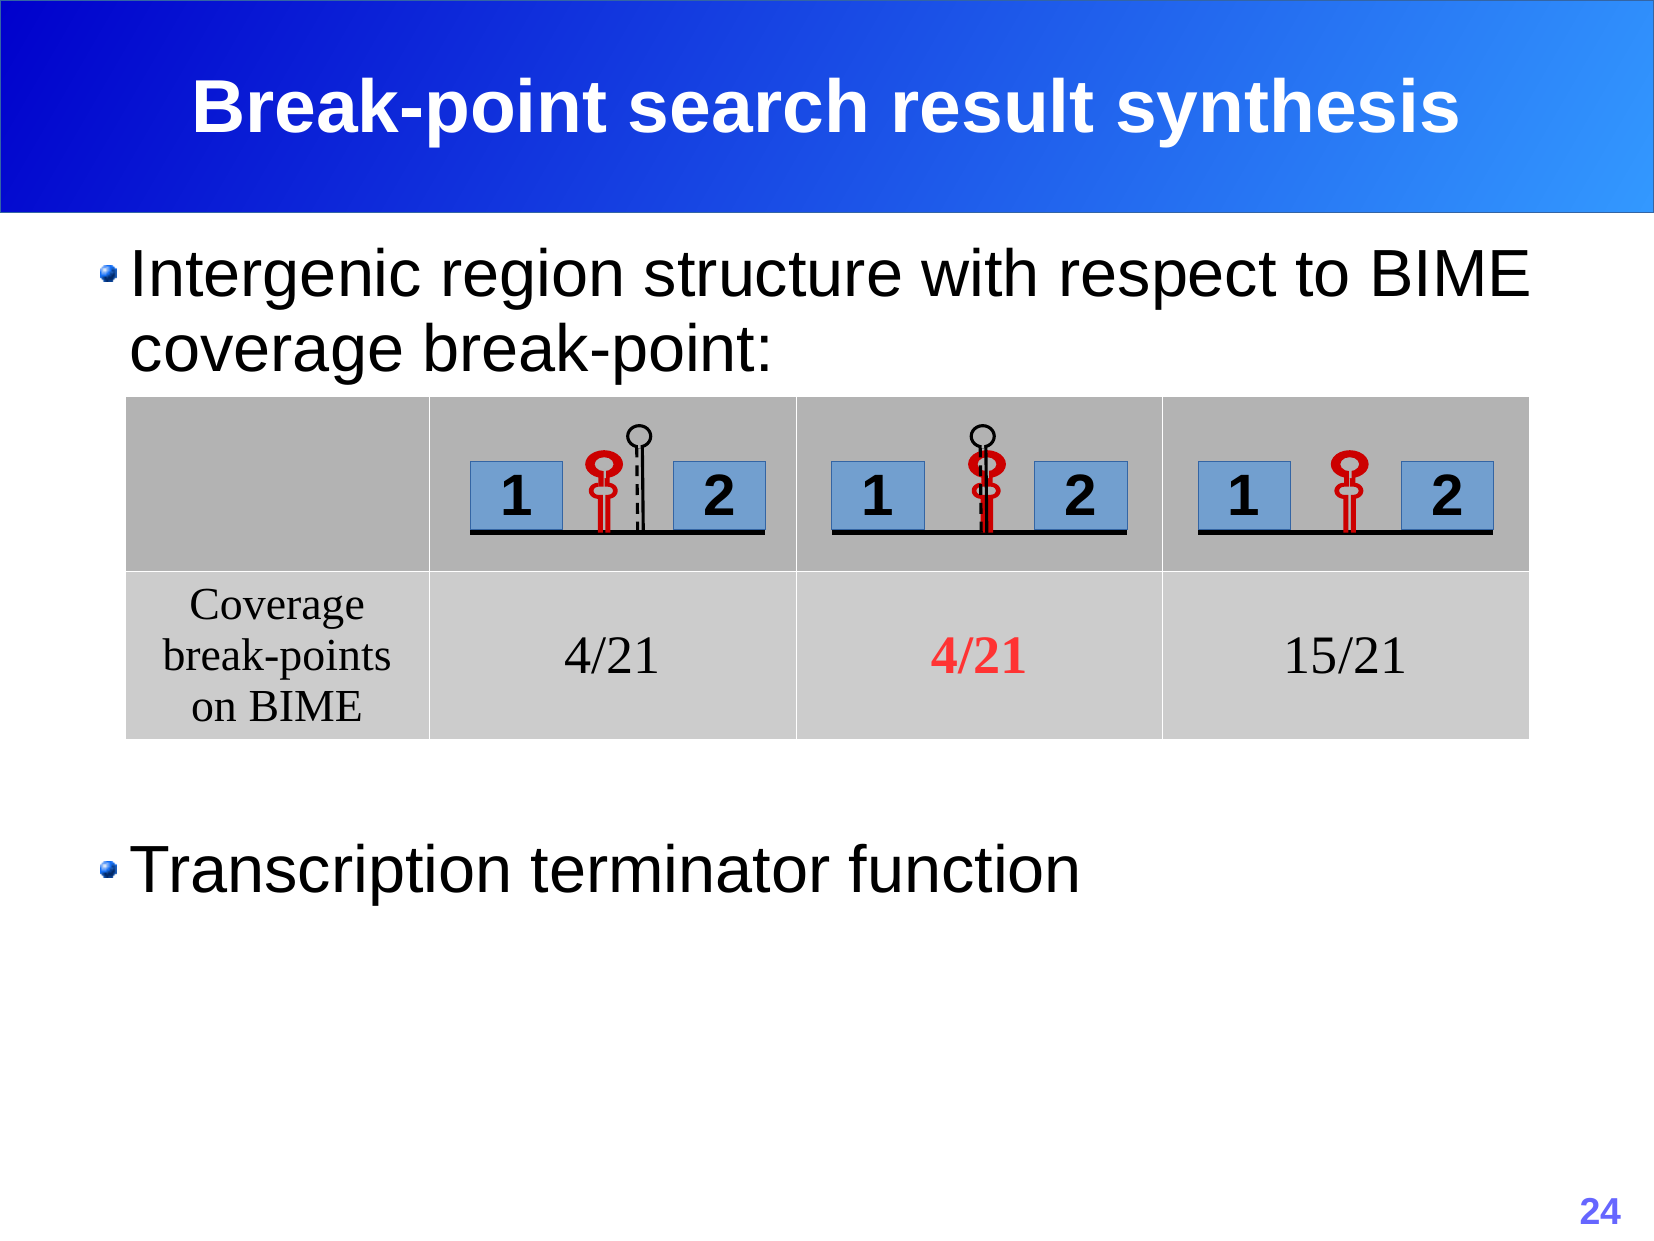

# Break-point search result synthesis
Intergenic region structure with respect to BIME coverage break-point:
Transcription terminator function
| | | | |
| --- | --- | --- | --- |
| Coverage break-points on BIME | 4/21 | 4/21 | 15/21 |
1
2
1
2
1
2
24